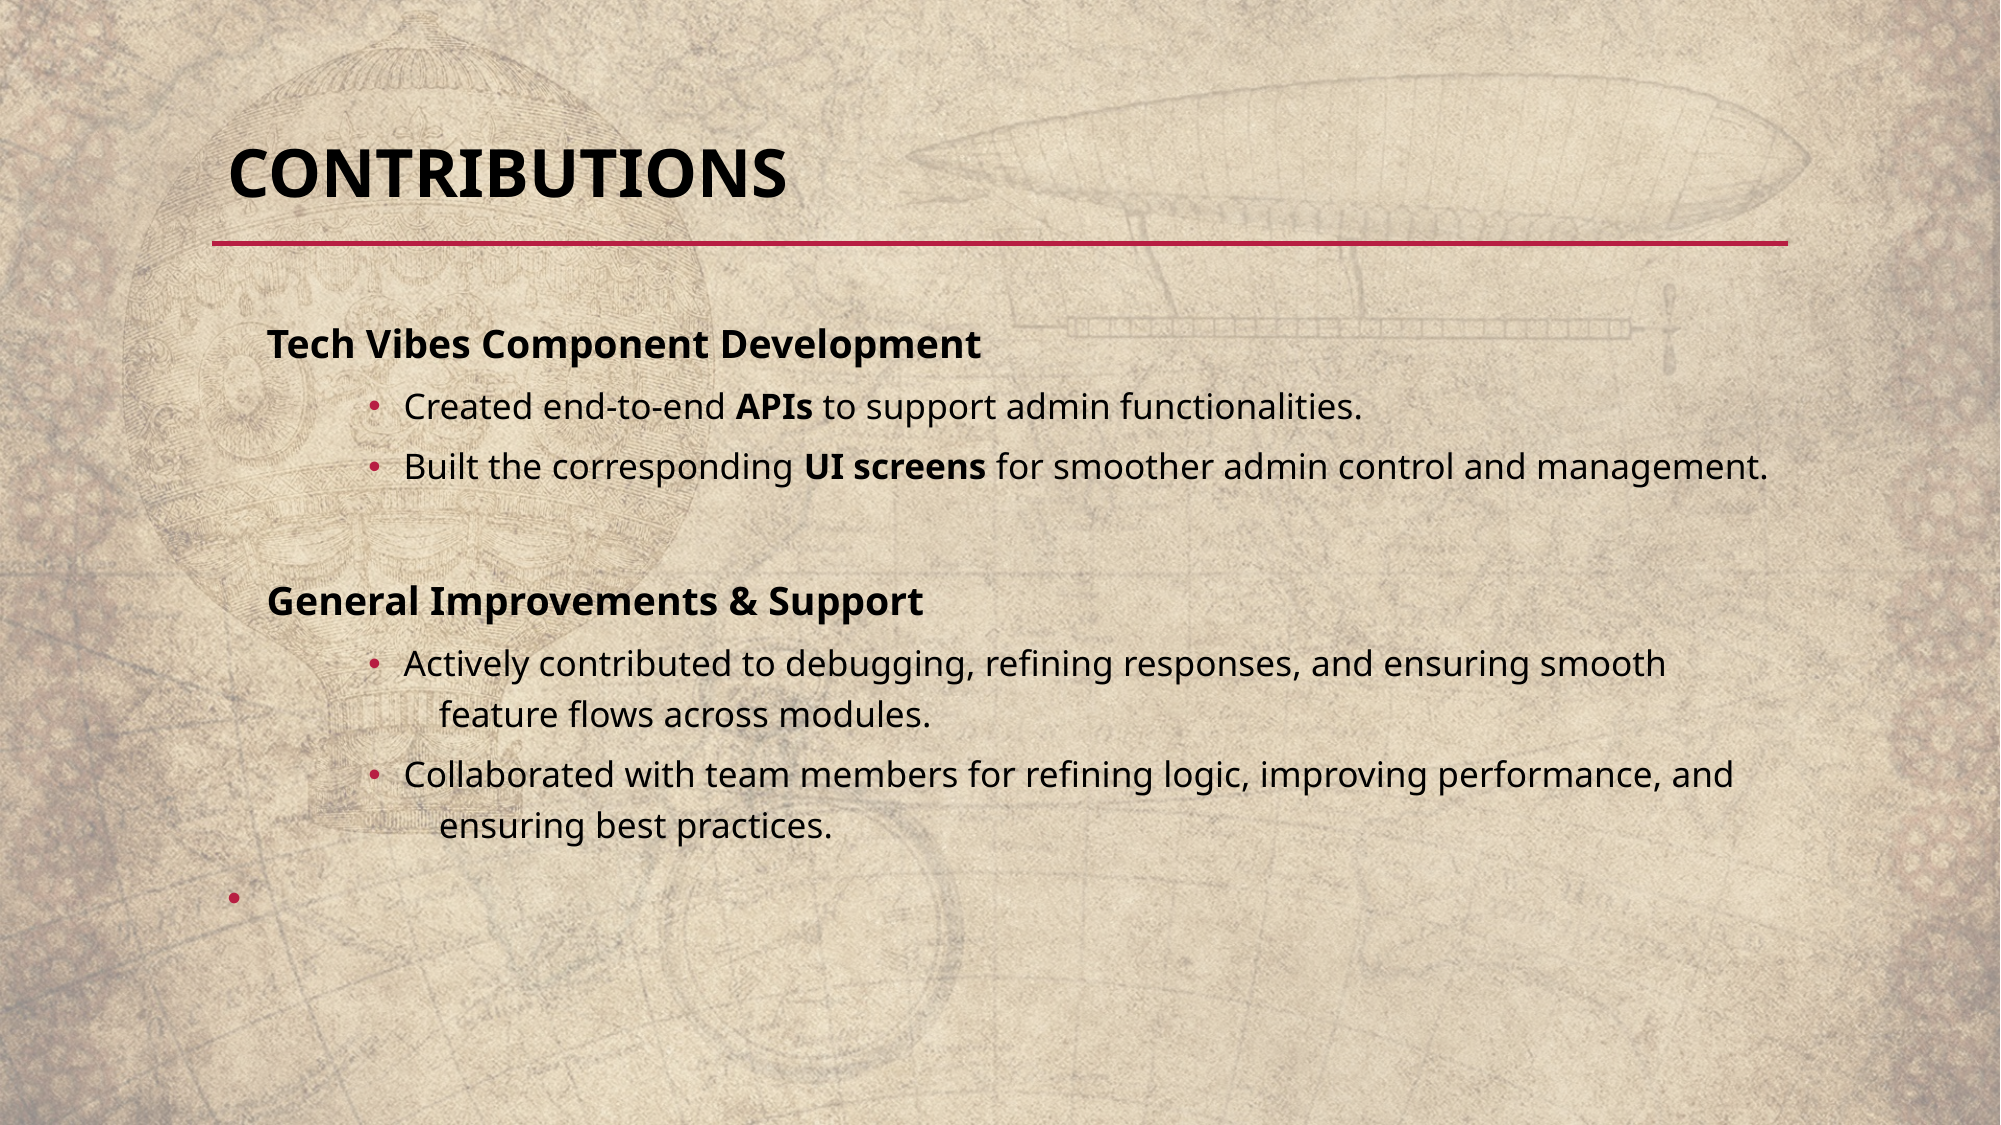

CONTRIBUTIONS
# Tech Vibes Component Development
Created end-to-end APIs to support admin functionalities.
Built the corresponding UI screens for smoother admin control and management.
 General Improvements & Support
Actively contributed to debugging, refining responses, and ensuring smooth feature flows across modules.
Collaborated with team members for refining logic, improving performance, and ensuring best practices.